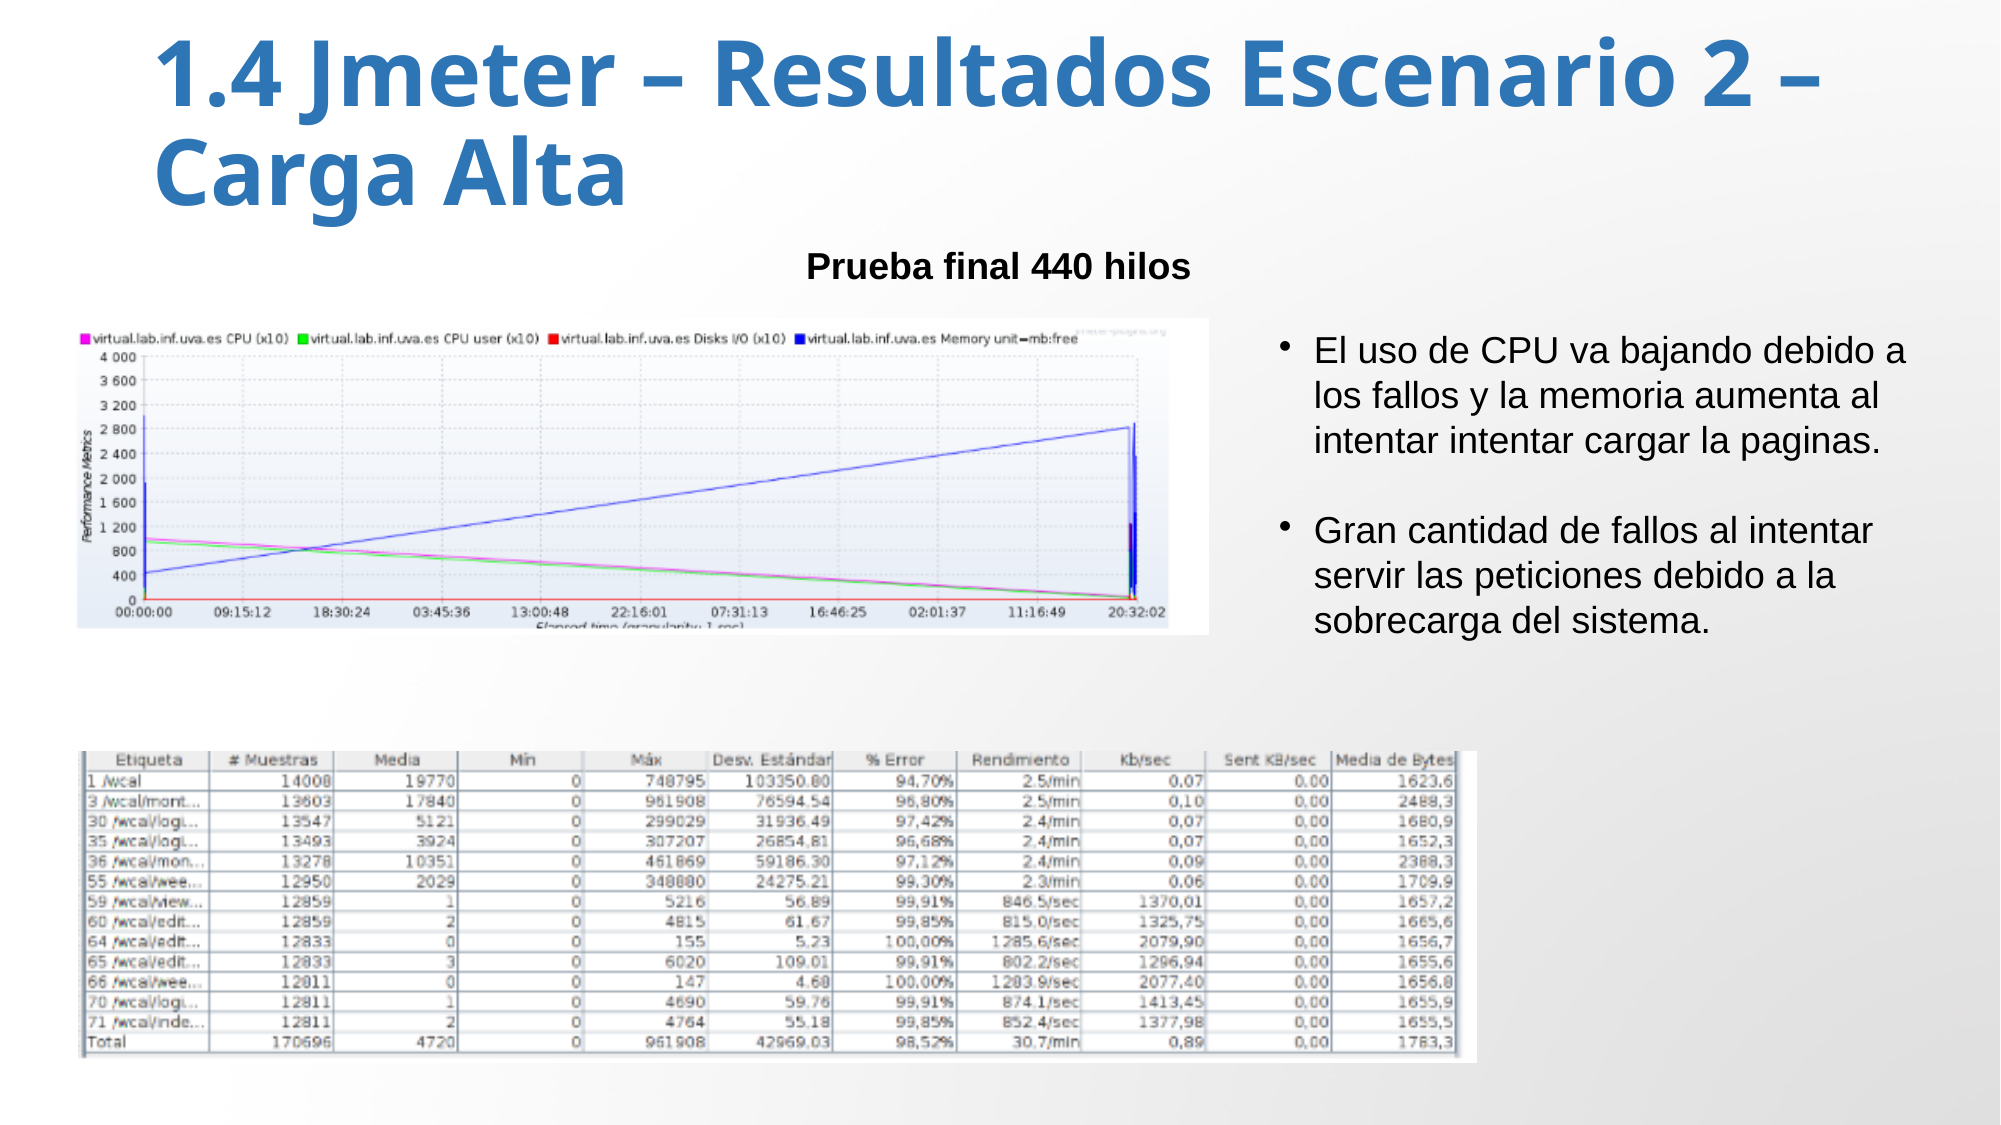

1.4 Jmeter – Resultados Escenario 2 – Carga Alta
Prueba final 440 hilos
El uso de CPU va bajando debido a los fallos y la memoria aumenta al intentar intentar cargar la paginas.
Gran cantidad de fallos al intentar servir las peticiones debido a la sobrecarga del sistema.